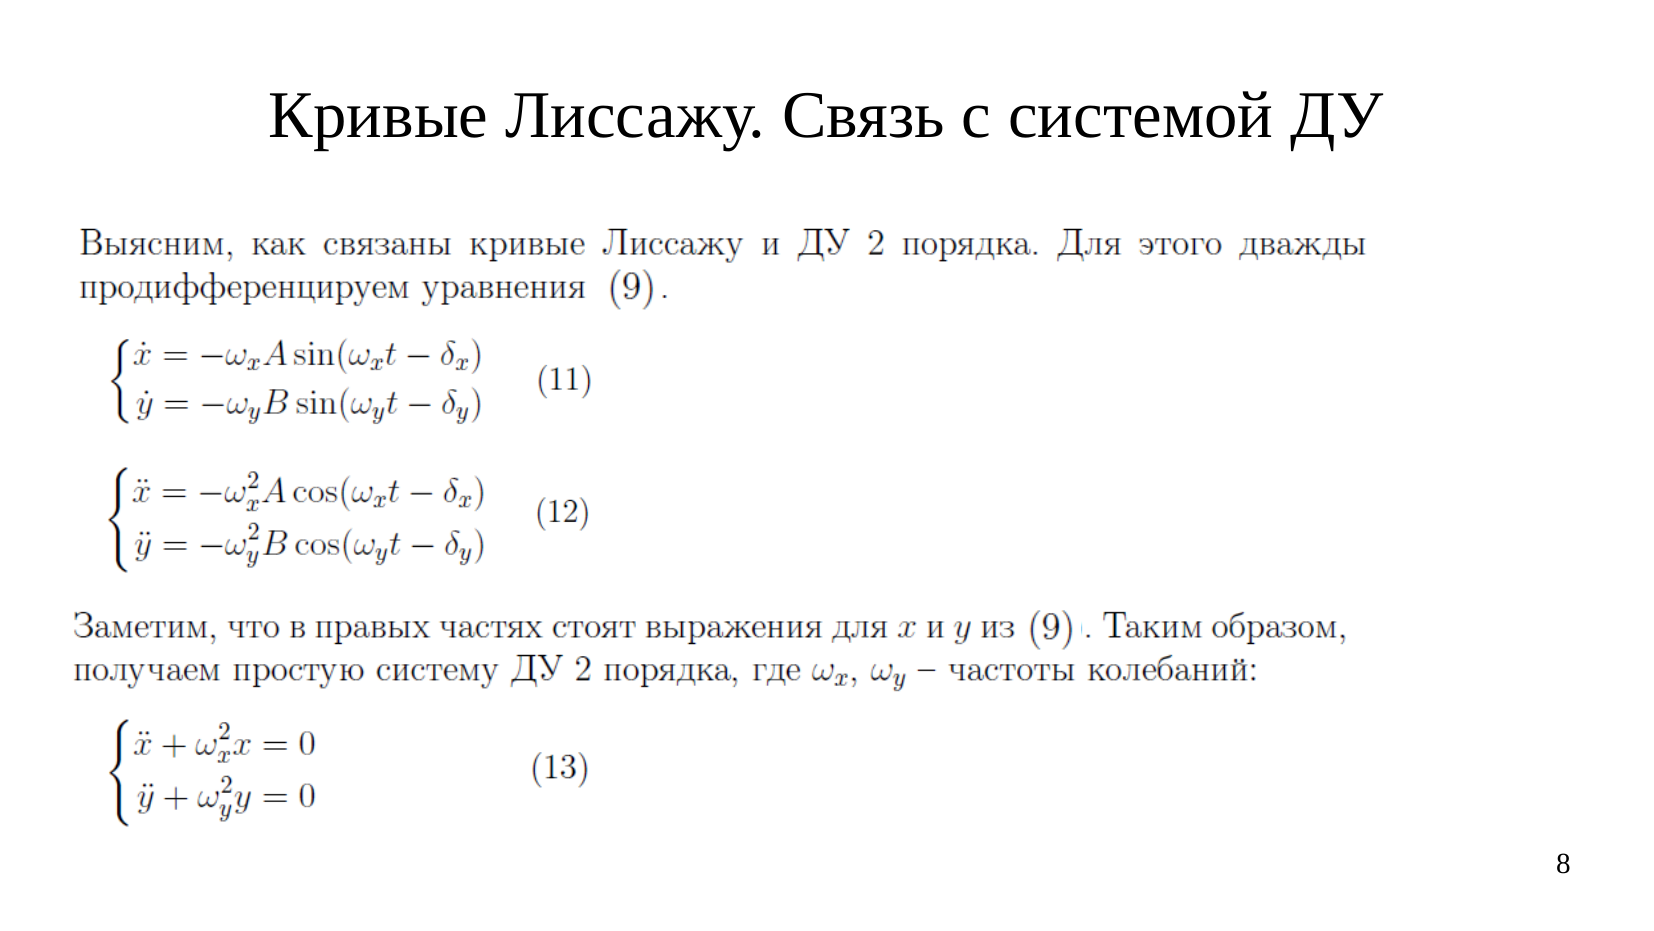

# Кривые Лиссажу. Связь с системой ДУ
8